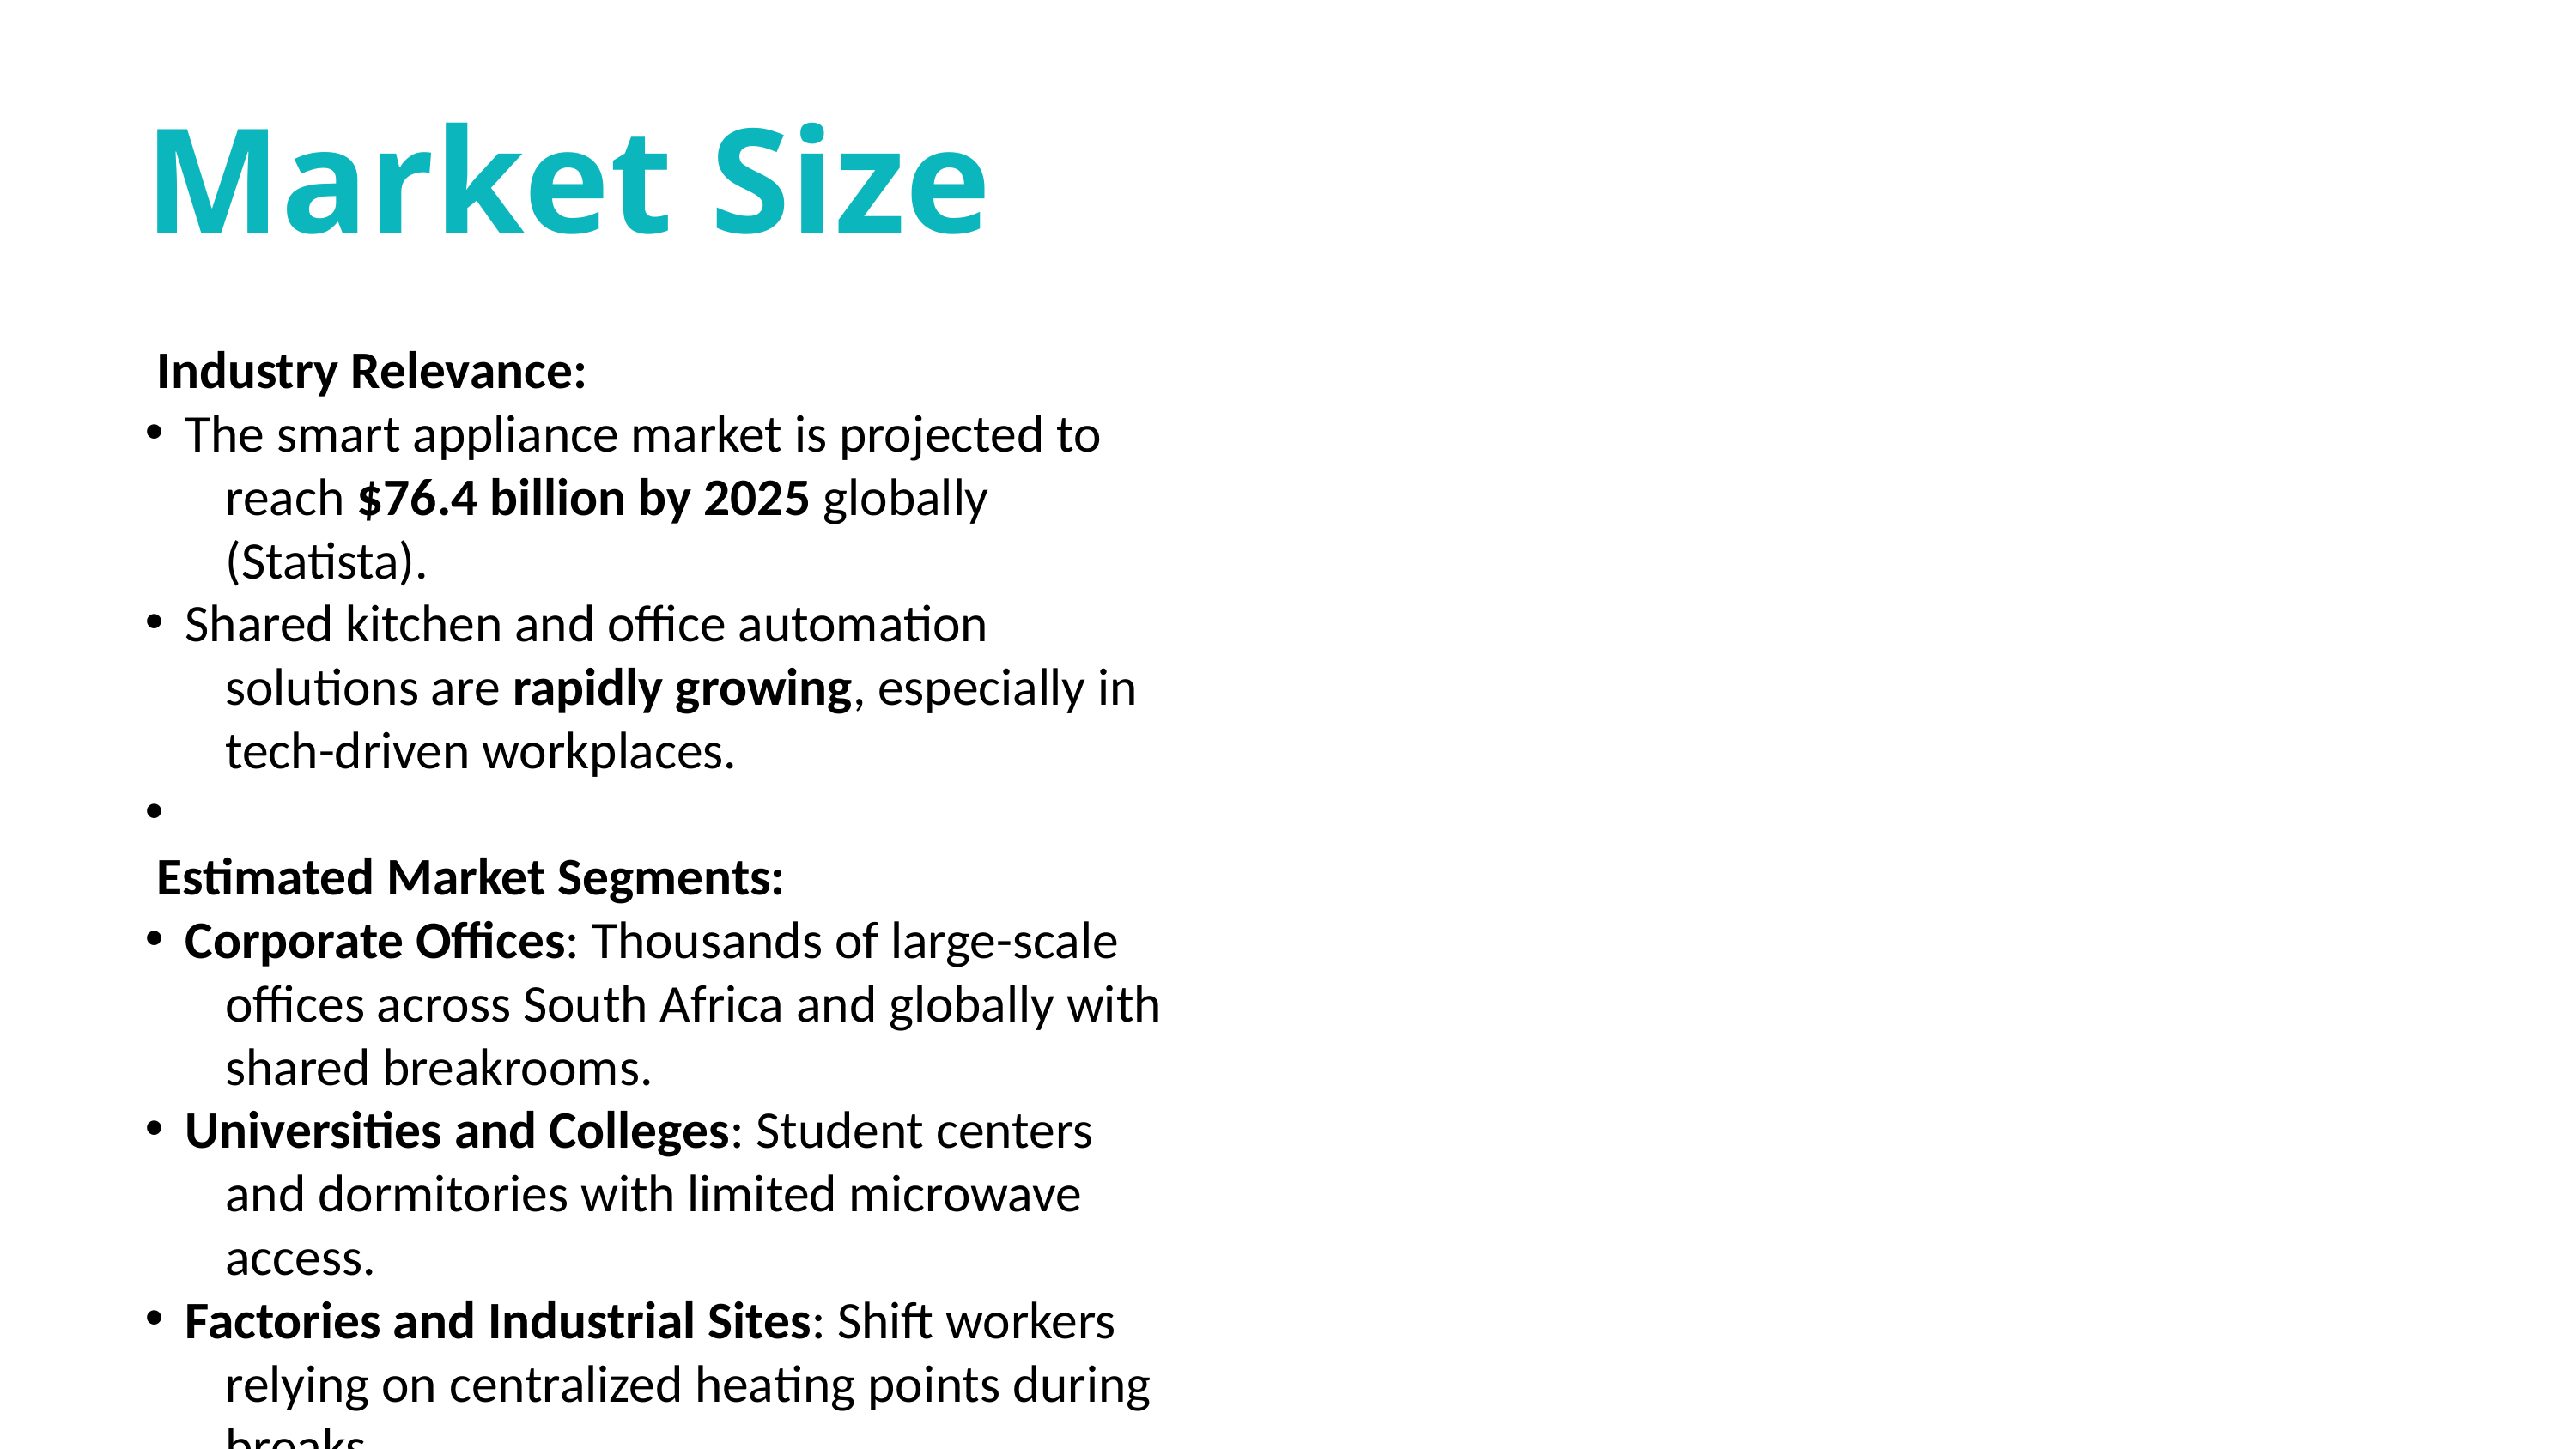

Market Size
 Industry Relevance:
The smart appliance market is projected to reach $76.4 billion by 2025 globally (Statista).
Shared kitchen and office automation solutions are rapidly growing, especially in tech-driven workplaces.
 Estimated Market Segments:
Corporate Offices: Thousands of large-scale offices across South Africa and globally with shared breakrooms.
Universities and Colleges: Student centers and dormitories with limited microwave access.
Factories and Industrial Sites: Shift workers relying on centralized heating points during breaks.